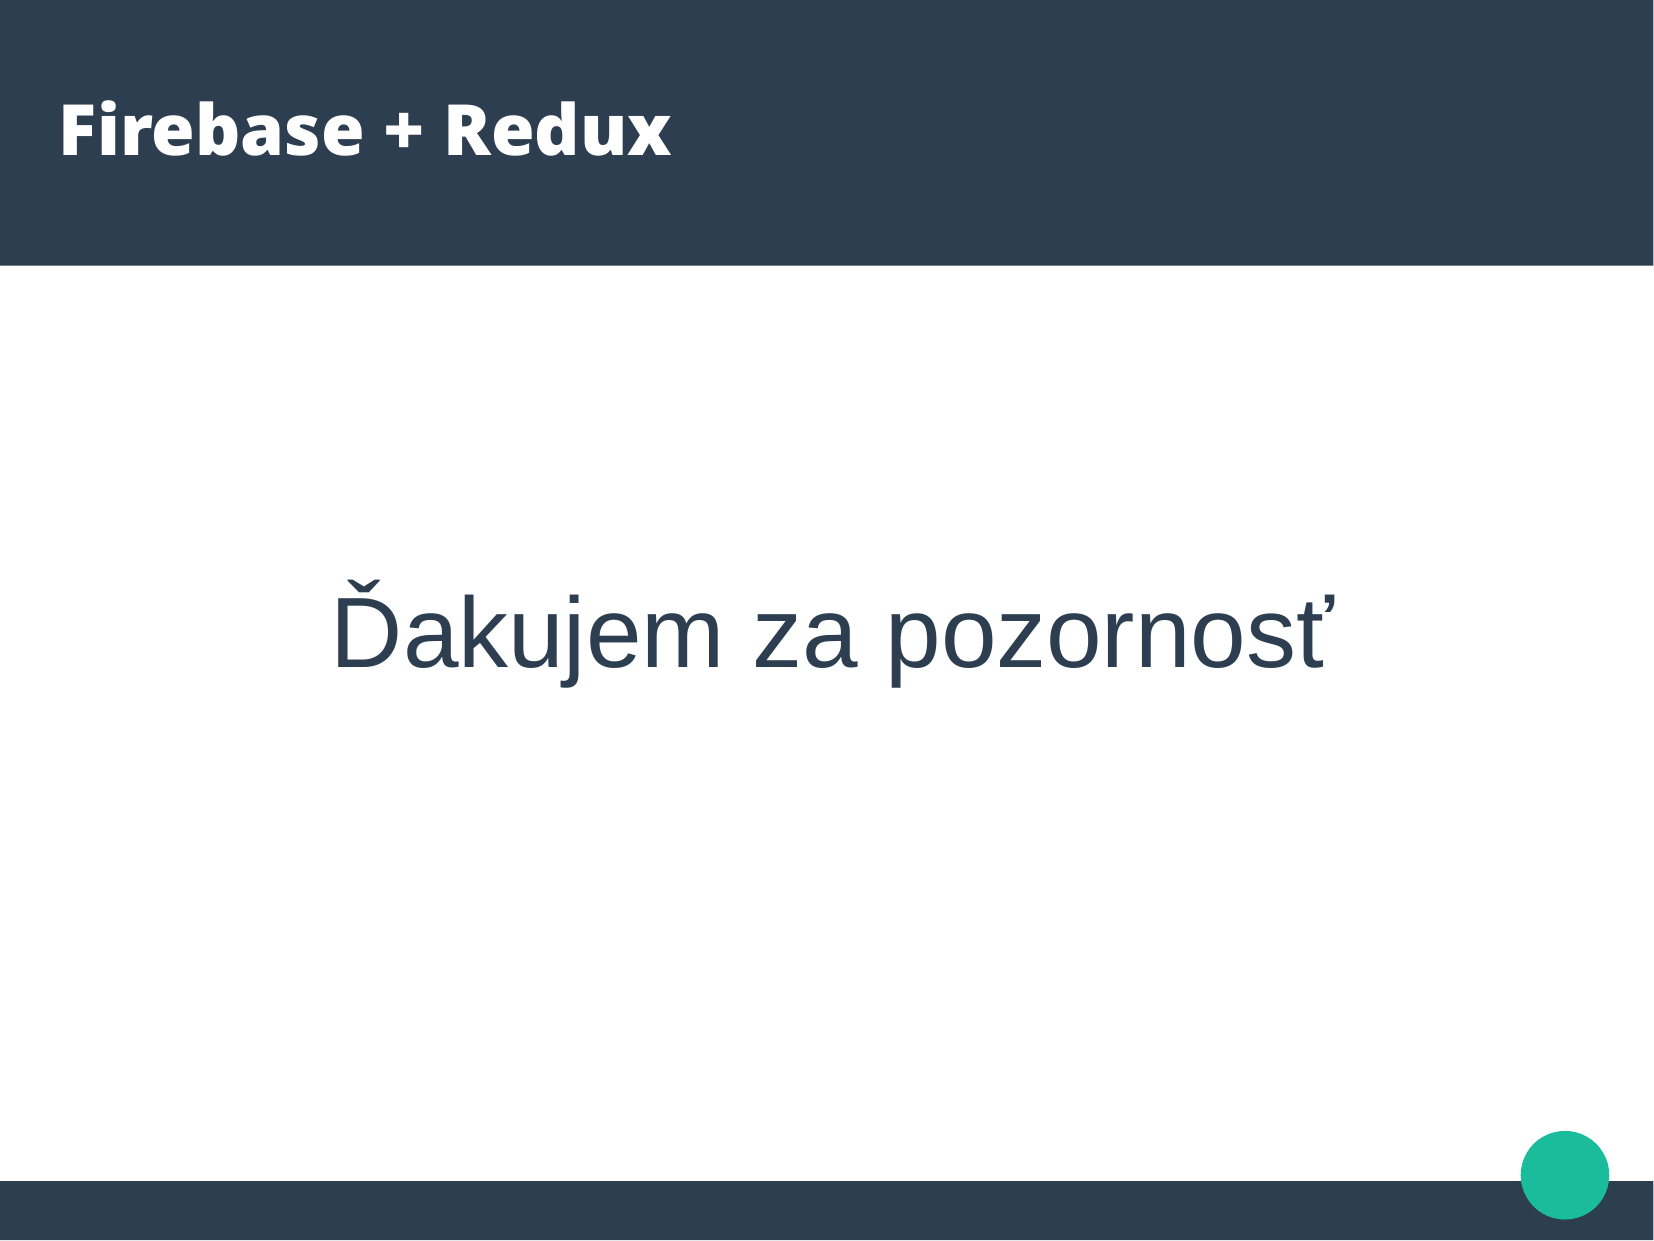

# Firebase + Redux
Ďakujem za pozornosť